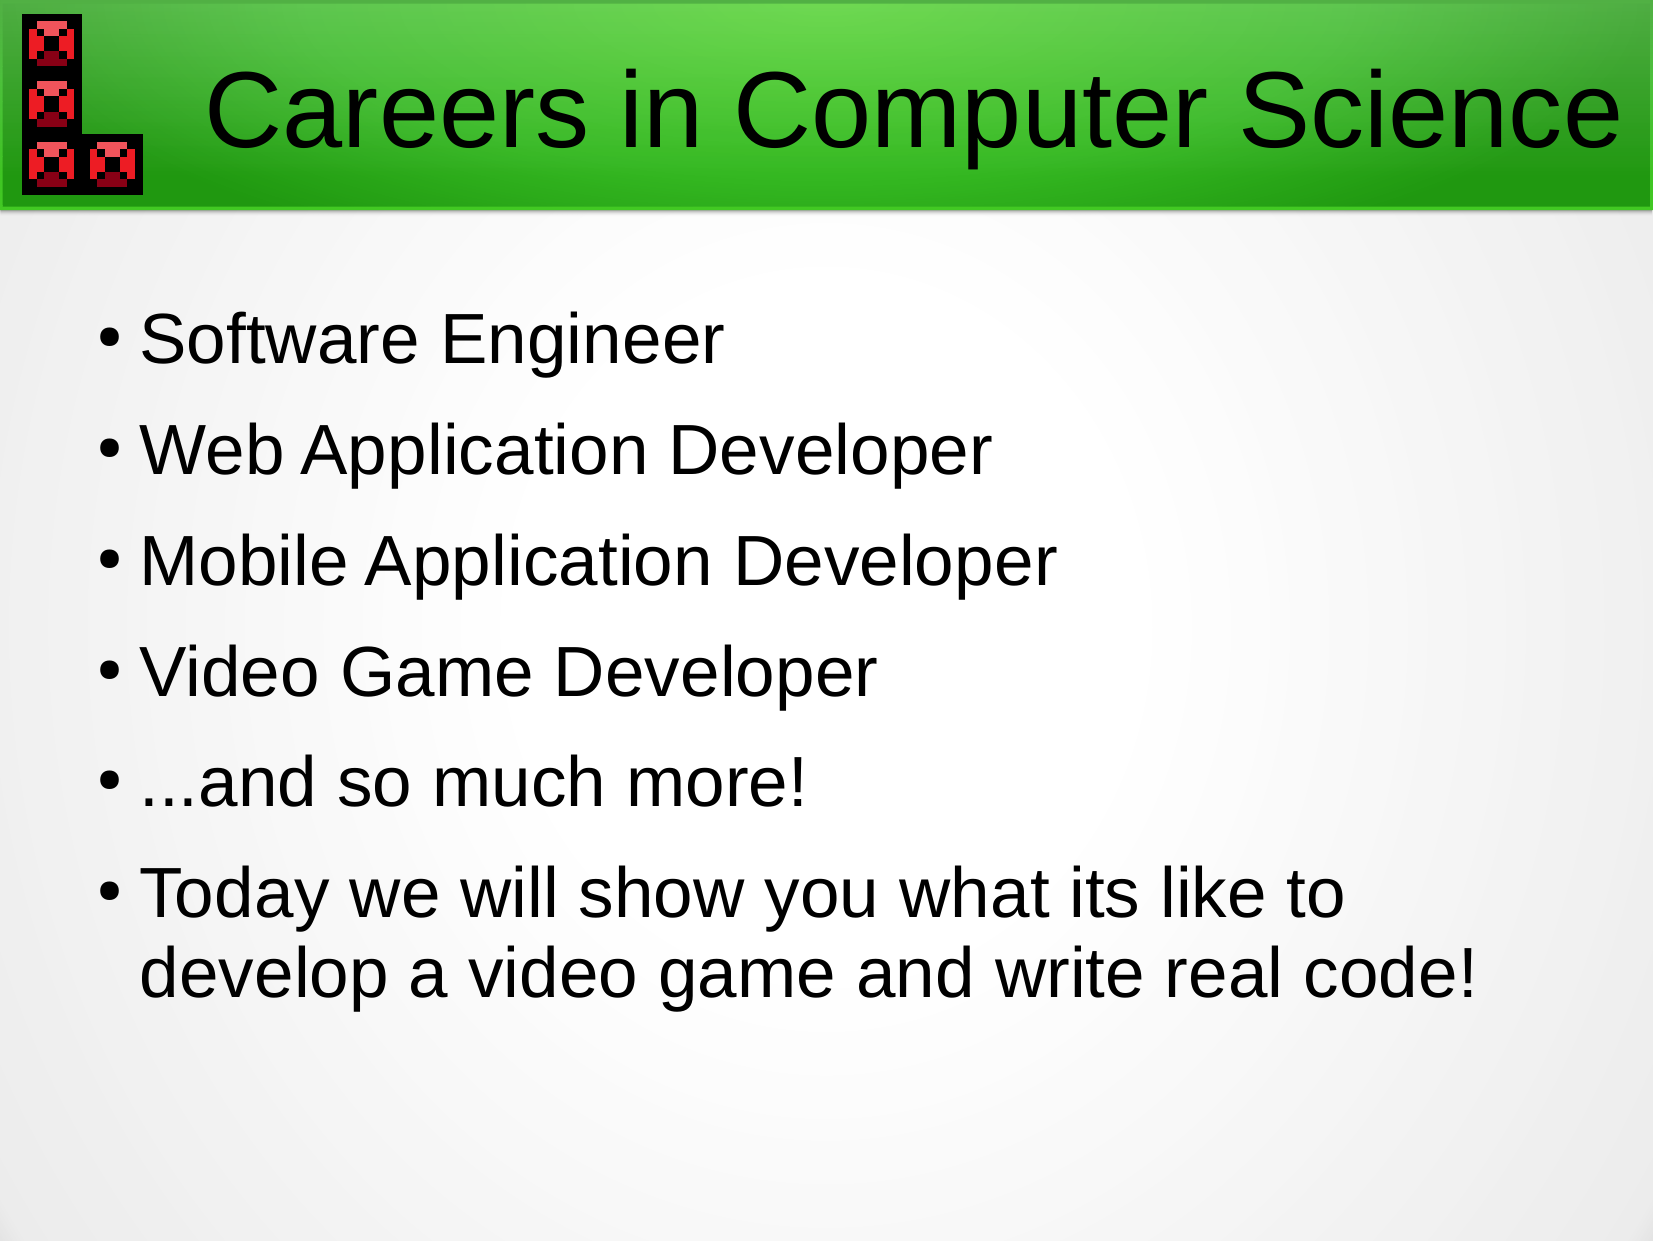

# Careers in Computer Science
Software Engineer
Web Application Developer
Mobile Application Developer
Video Game Developer
...and so much more!
Today we will show you what its like to develop a video game and write real code!